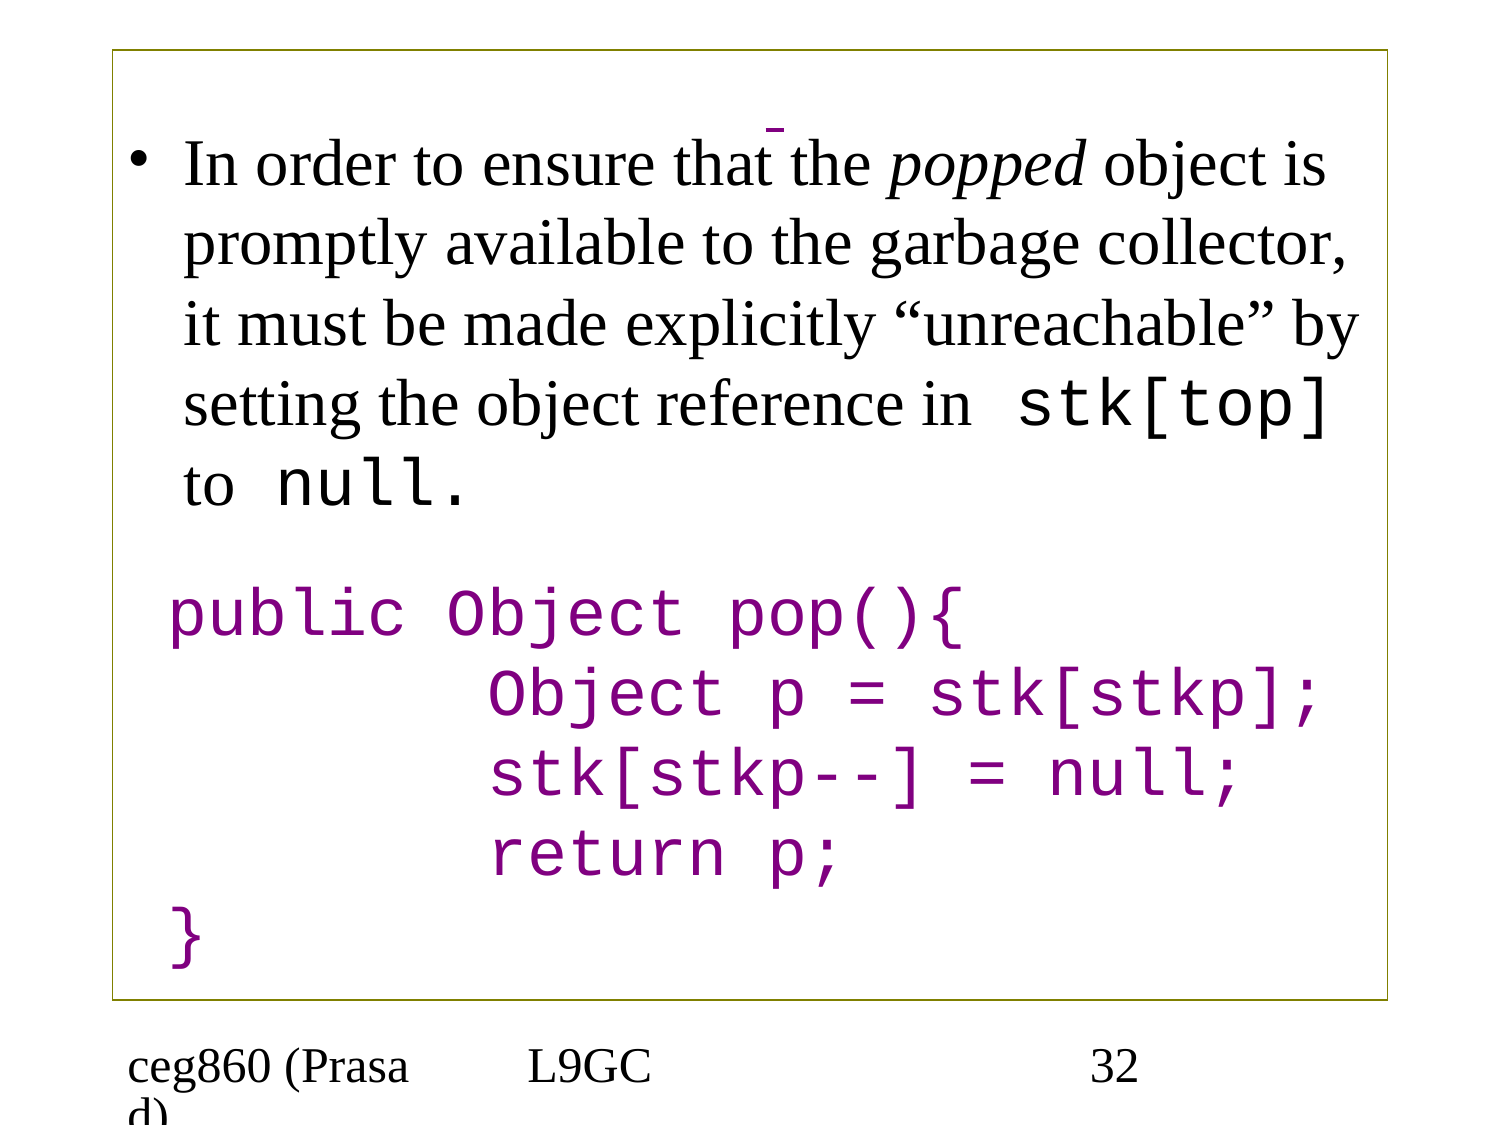

#
In order to ensure that the popped object is promptly available to the garbage collector, it must be made explicitly “unreachable” by setting the object reference in stk[top] to null.
 public Object pop(){
 Object p = stk[stkp];
 stk[stkp--] = null;
 return p;
 }
ceg860 (Prasad)
L9GC
32